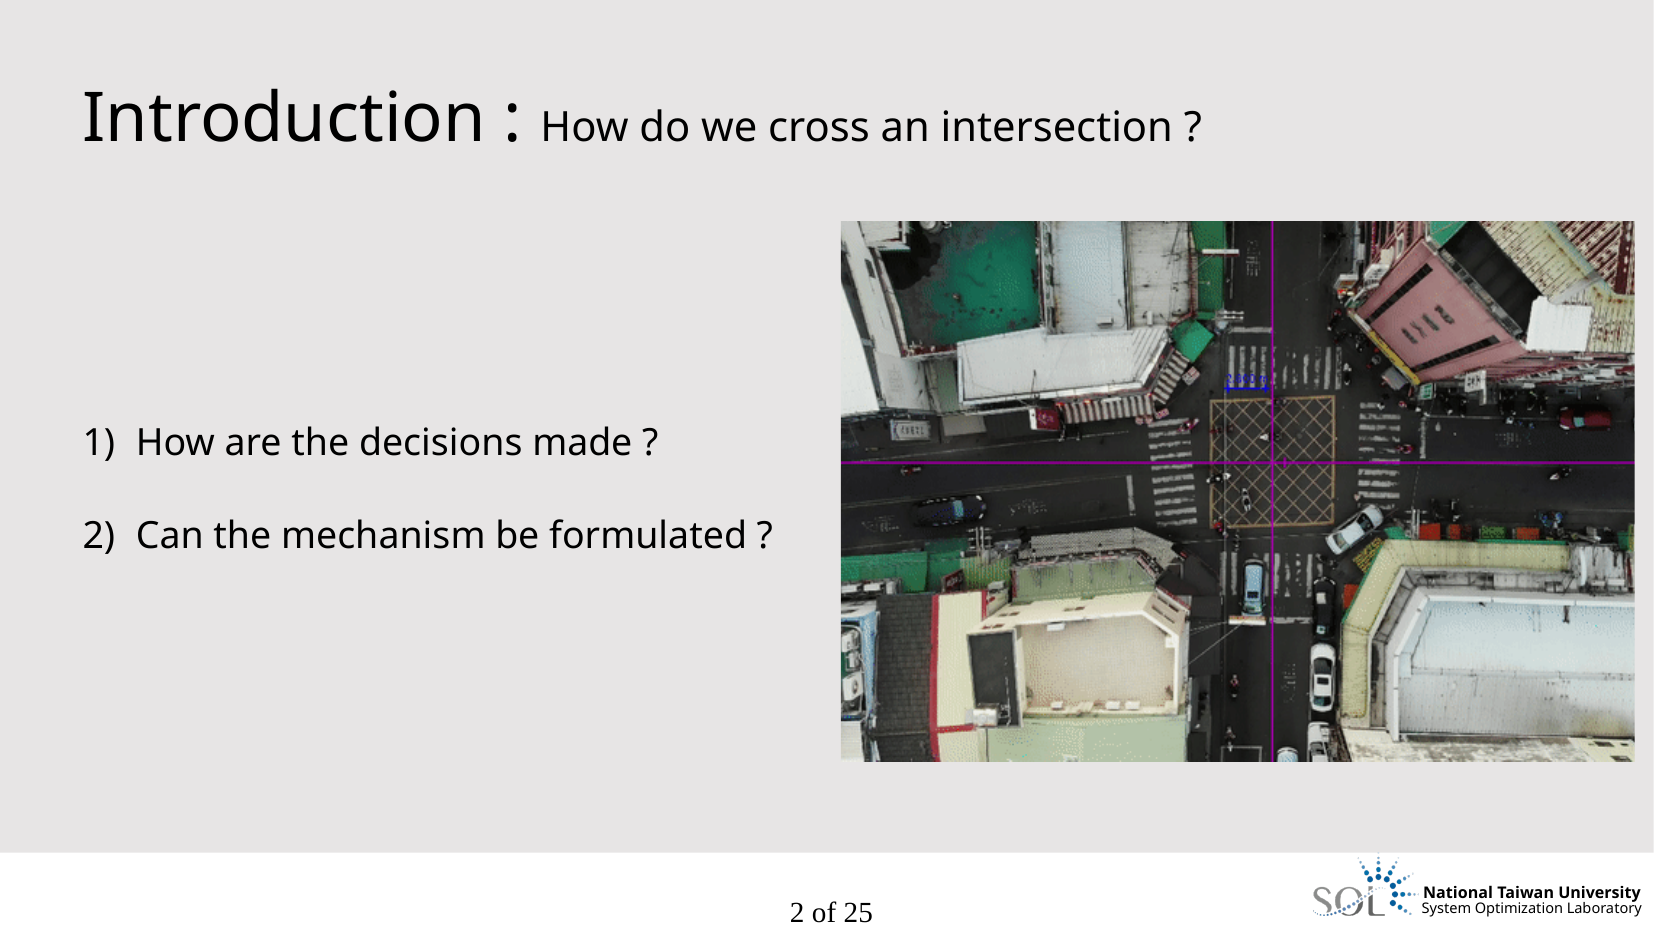

# Introduction : How do we cross an intersection ?
How are the decisions made ?
Can the mechanism be formulated ?
2